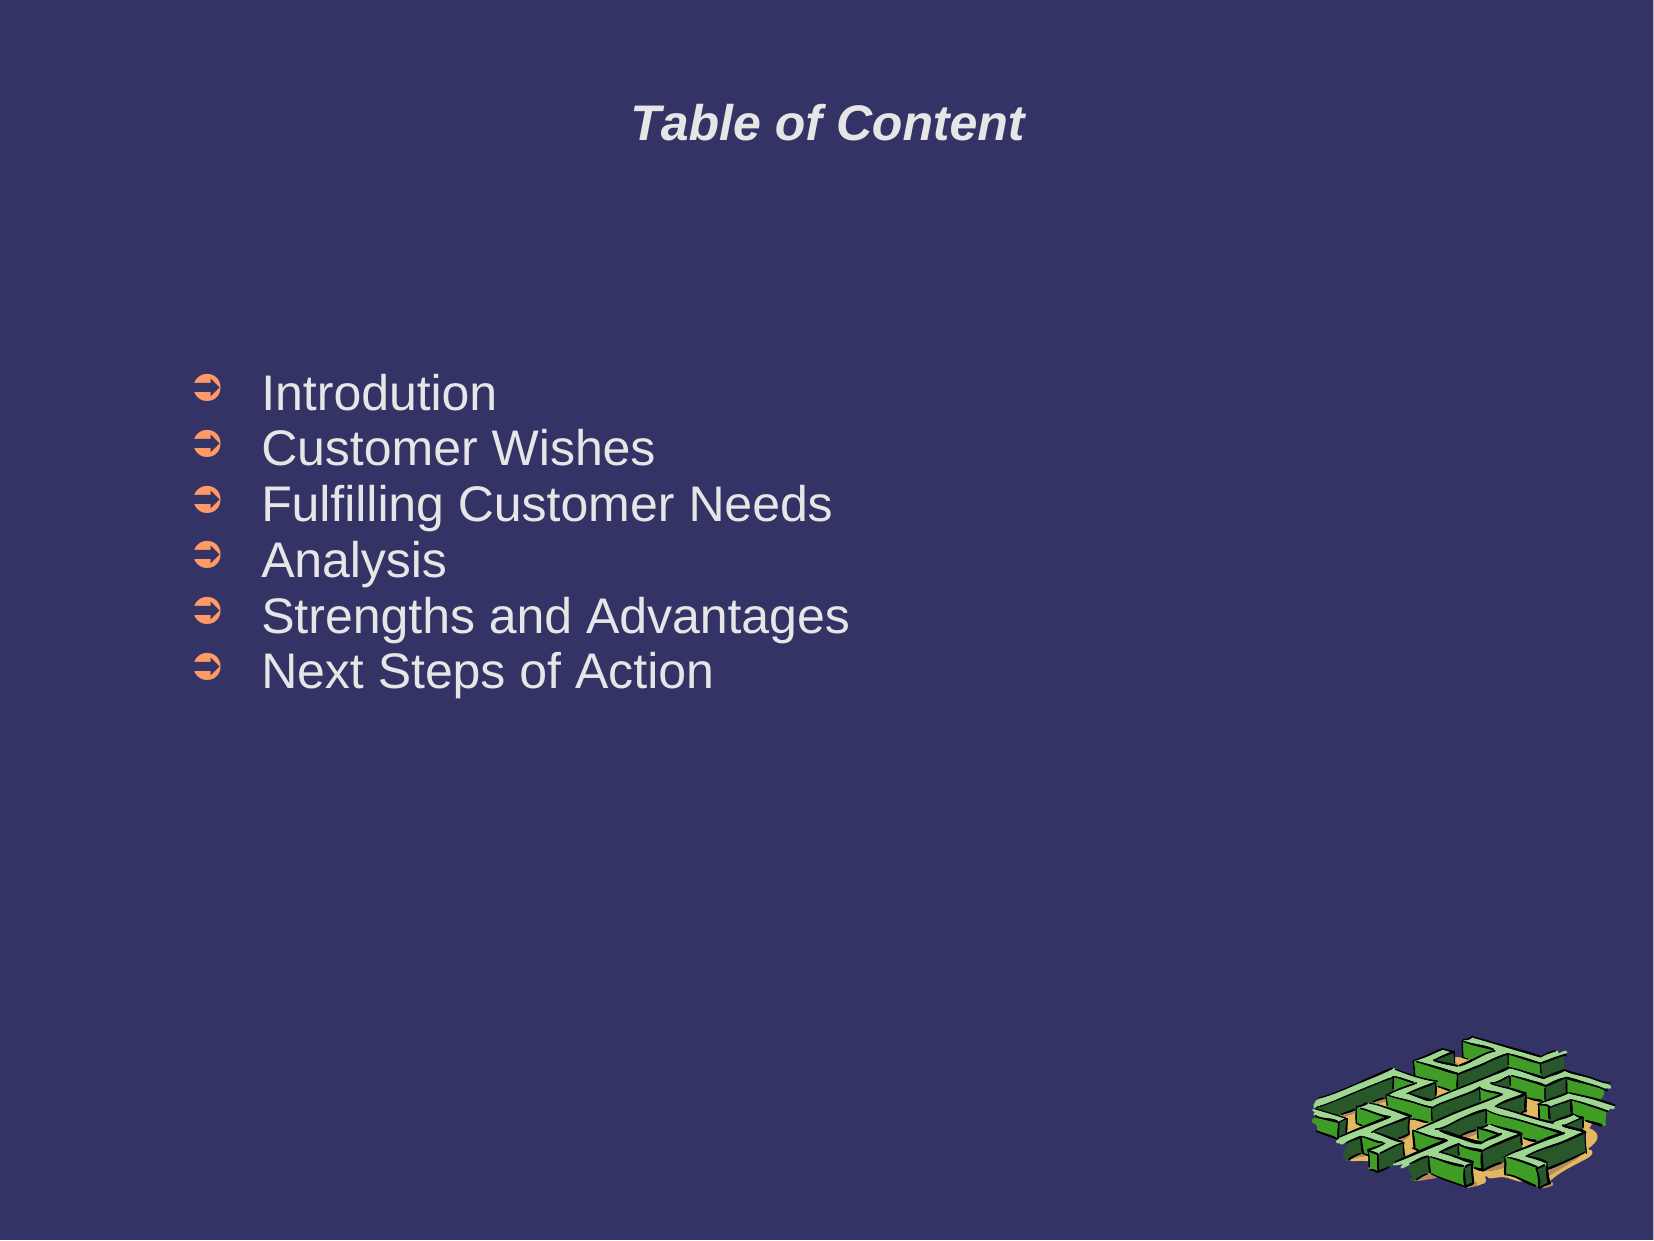

# Table of Content
Introdution
Customer Wishes
Fulfilling Customer Needs
Analysis
Strengths and Advantages
Next Steps of Action